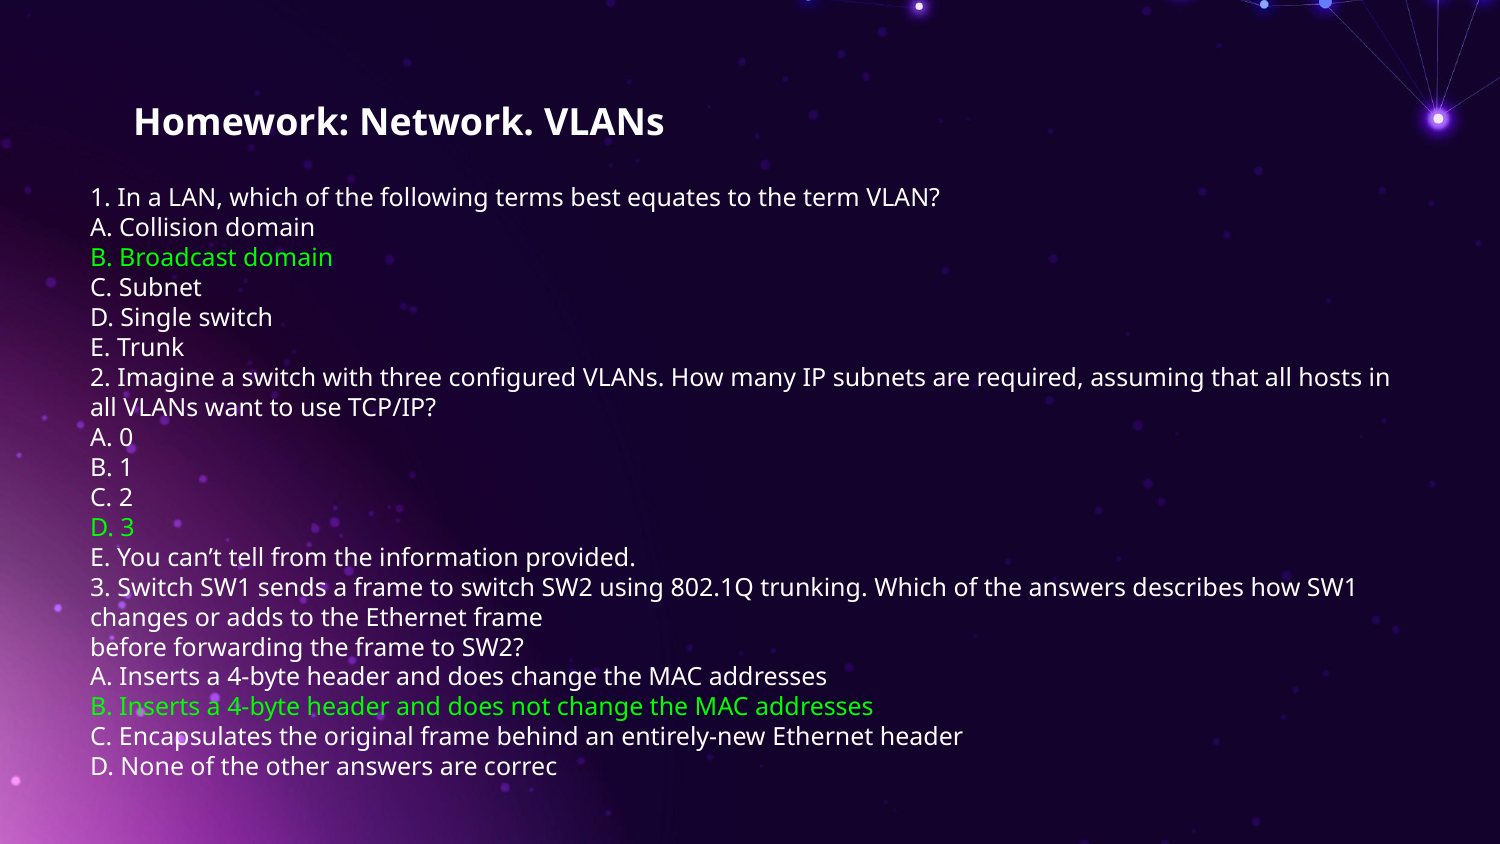

# Homework: Network. VLANs
1. In a LAN, which of the following terms best equates to the term VLAN?
A. Collision domain
B. Broadcast domain
C. Subnet
D. Single switch
E. Trunk
2. Imagine a switch with three configured VLANs. How many IP subnets are required, assuming that all hosts in all VLANs want to use TCP/IP?
A. 0
B. 1
C. 2
D. 3
E. You can’t tell from the information provided.
3. Switch SW1 sends a frame to switch SW2 using 802.1Q trunking. Which of the answers describes how SW1 changes or adds to the Ethernet frame
before forwarding the frame to SW2?
A. Inserts a 4-byte header and does change the MAC addresses
B. Inserts a 4-byte header and does not change the MAC addresses
C. Encapsulates the original frame behind an entirely-new Ethernet header
D. None of the other answers are correc